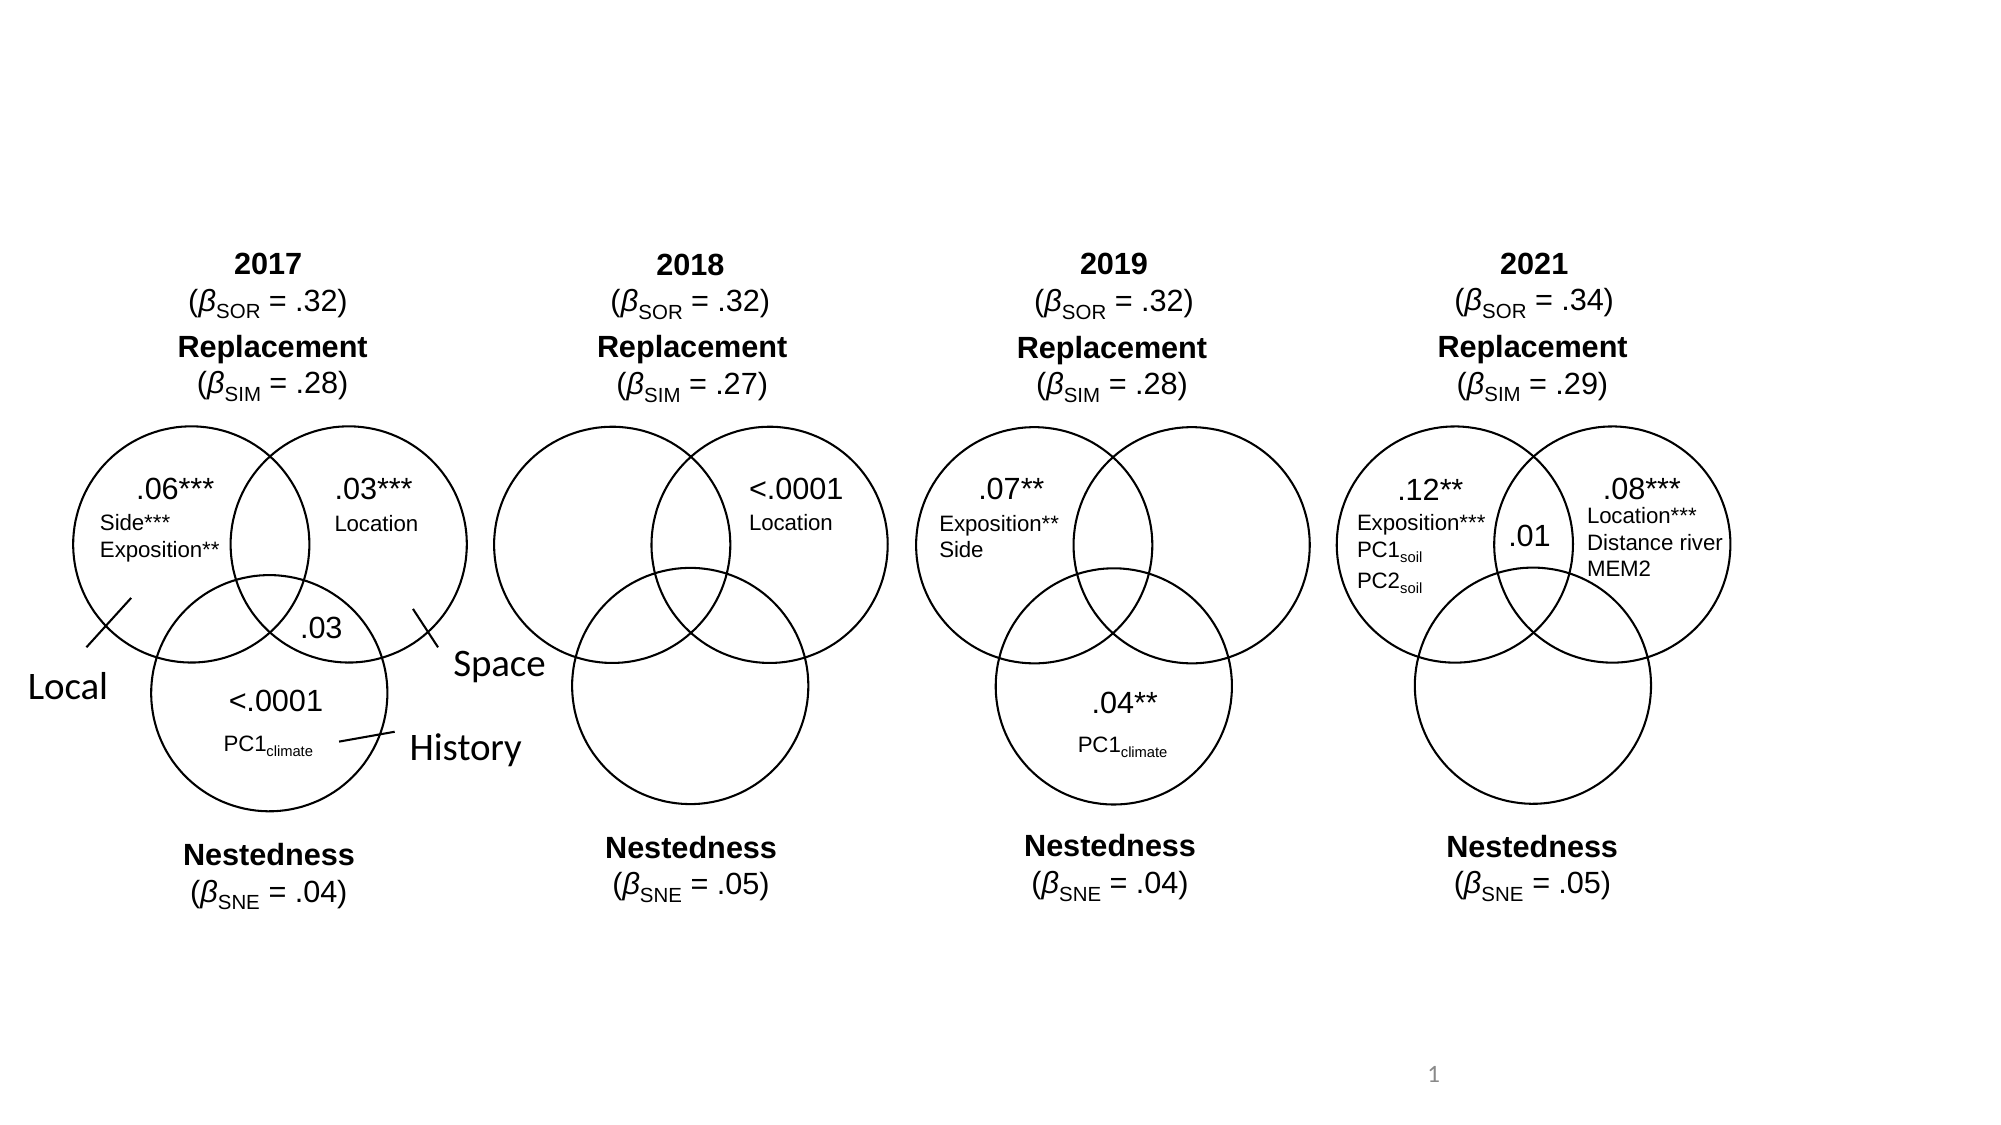

2021
(βSOR = .34)
2017
(βSOR = .32)
2019
(βSOR = .32)
2018
(βSOR = .32)
Replacement
(βSIM = .28)
Replacement
(βSIM = .29)
Replacement
(βSIM = .27)
Replacement
(βSIM = .28)
.06***
.03***
Side***
Exposition**
Location
.03
<.0001
PC1climate
.08***
.12**
Location***
Distance river
MEM2
Exposition***
PC1soil
PC2soil
.01
<.0001
Location
.07**
Exposition**
Side
.04**
PC1climate
Space
Local
History
Nestedness
(βSNE = .04)
Nestedness
(βSNE = .05)
Nestedness
(βSNE = .05)
Nestedness
(βSNE = .04)